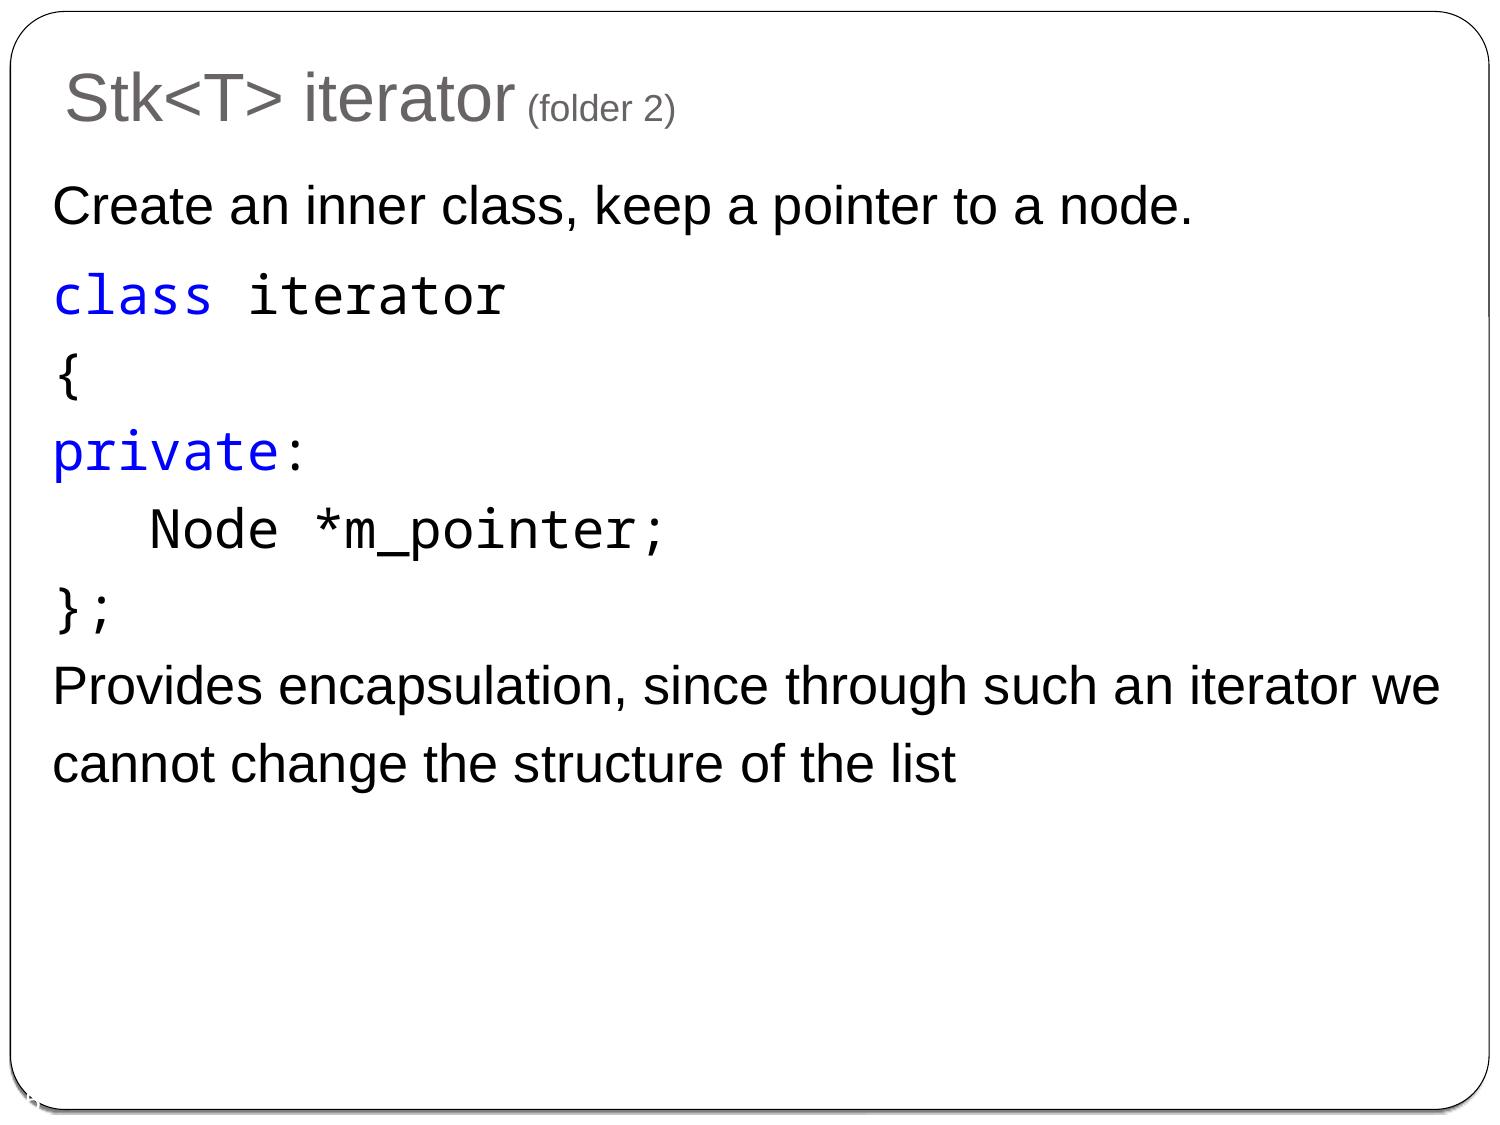

# Stk<T> iterator (folder 2)
Create an inner class, keep a pointer to a node.
class iterator
{
private:
   Node *m_pointer;
};
Provides encapsulation, since through such an iterator we cannot change the structure of the list